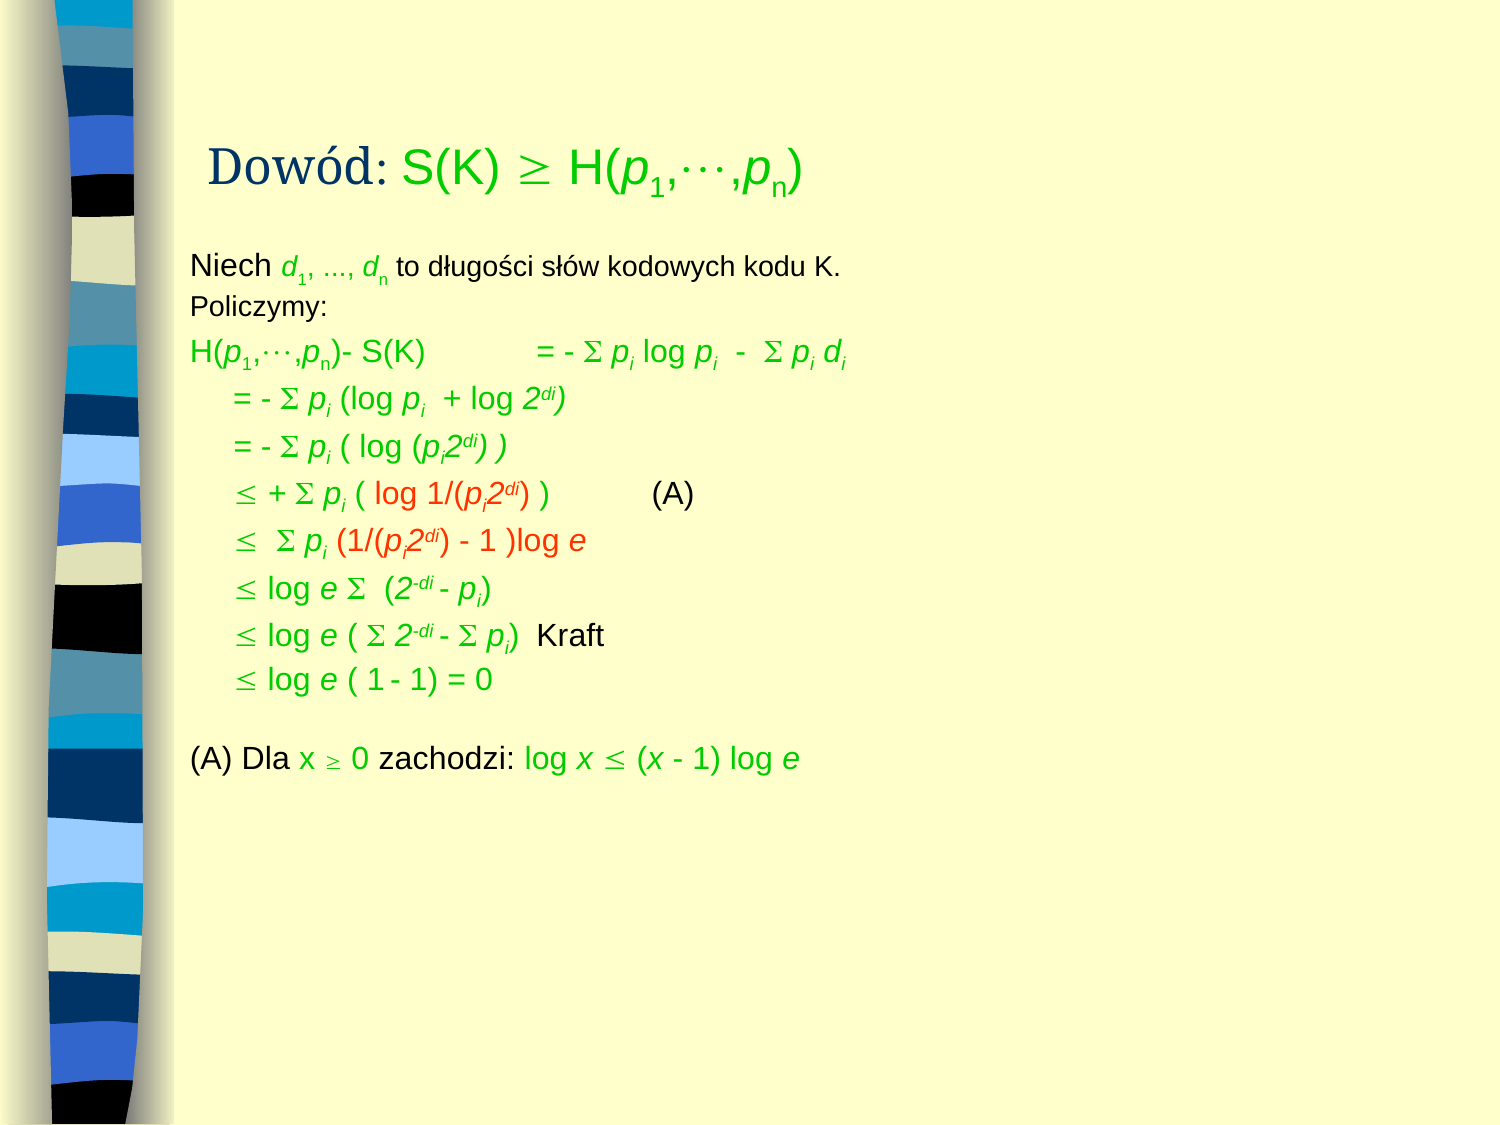

# Dowód: S(K)  H(p1,,pn)
Niech d1, ..., dn to długości słów kodowych kodu K.
Policzymy:
H(p1,,pn)- S(K) 	= -  pi log pi -  pi di
				= -  pi (log pi + log 2di)
				= -  pi ( log (pi2di) )
				 +  pi ( log 1/(pi2di) )		(A)
				  pi (1/(pi2di) - 1 )log e
				 log e  (2-di - pi)
				 log e (  2-di -  pi)		Kraft
				 log e ( 1 - 1) = 0
(A) Dla x  0 zachodzi: log x  (x - 1) log e